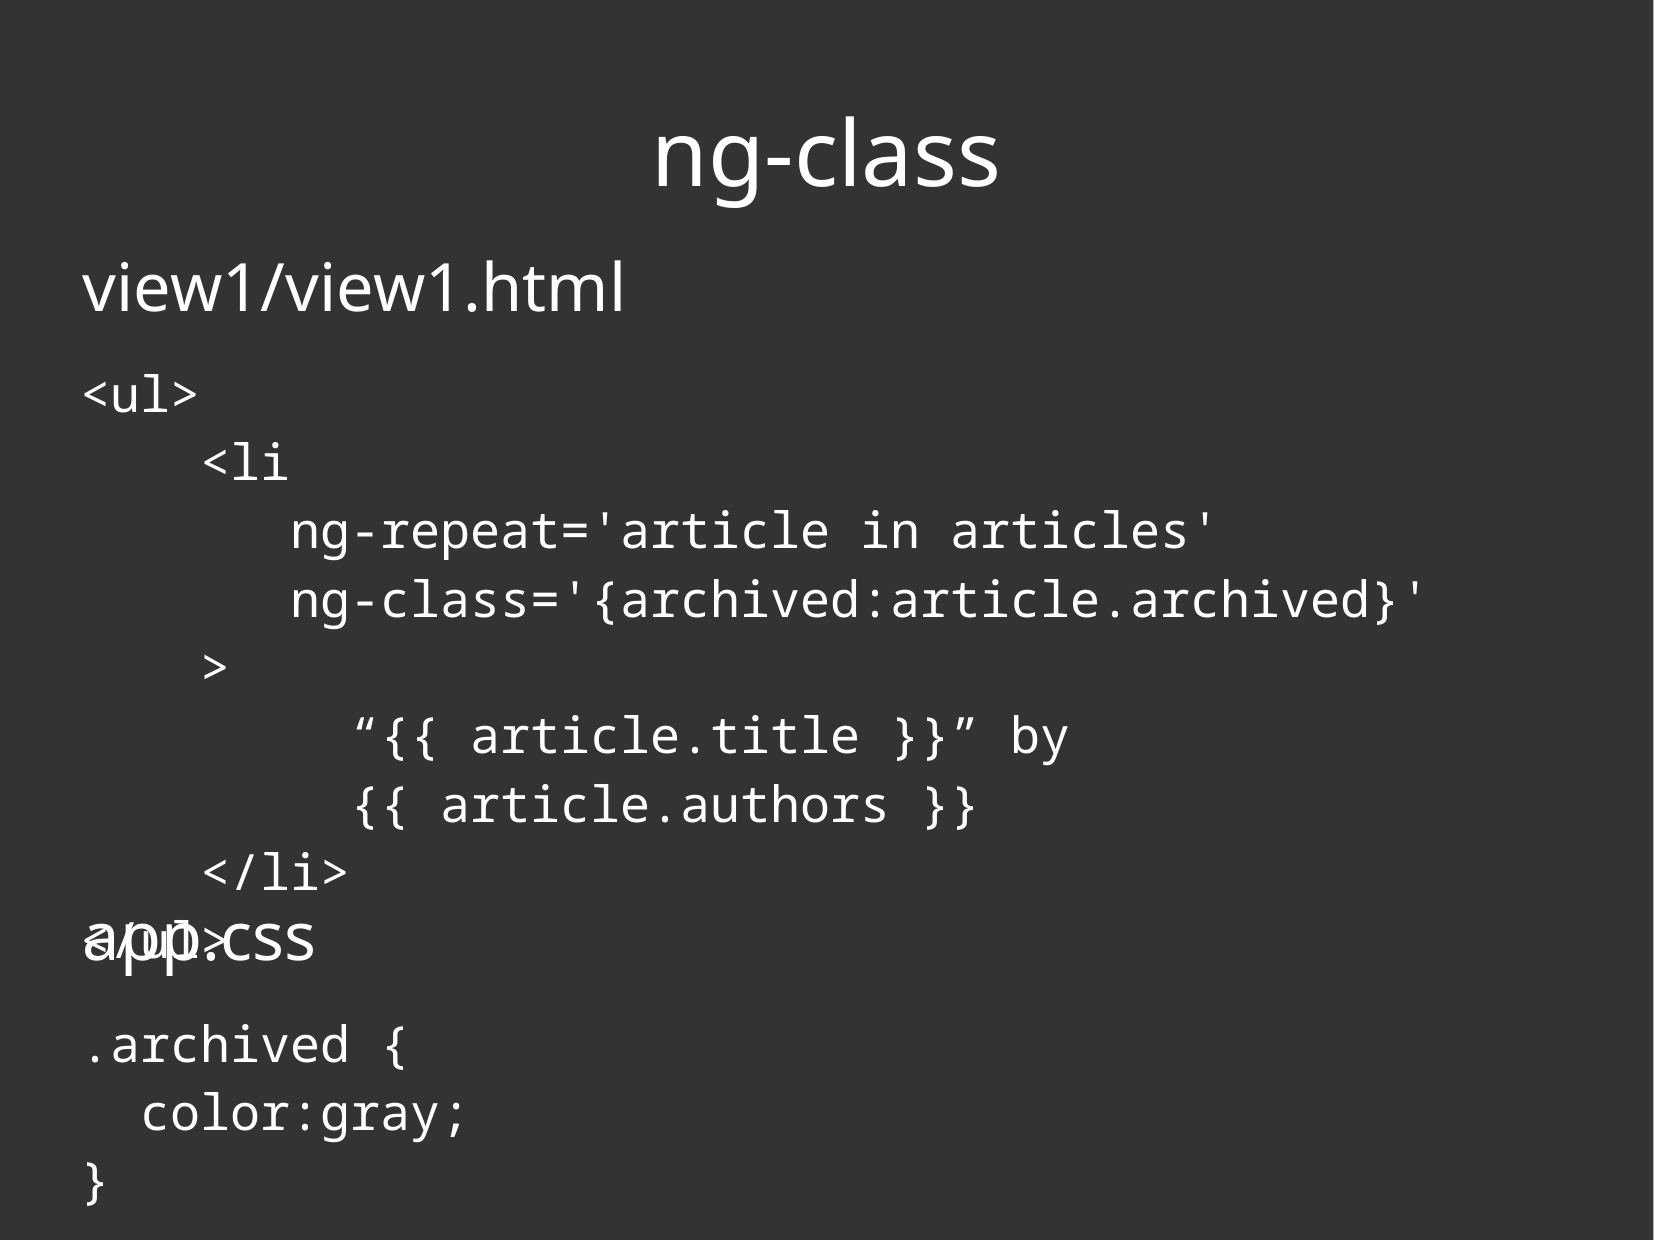

# ng-class
view1/view1.html
<ul>
 <li
 ng-repeat='article in articles'
 ng-class='{archived:article.archived}'
 >
 “{{ article.title }}” by
 {{ article.authors }}
 </li>
</ul>
app.css
.archived {
 color:gray;
}